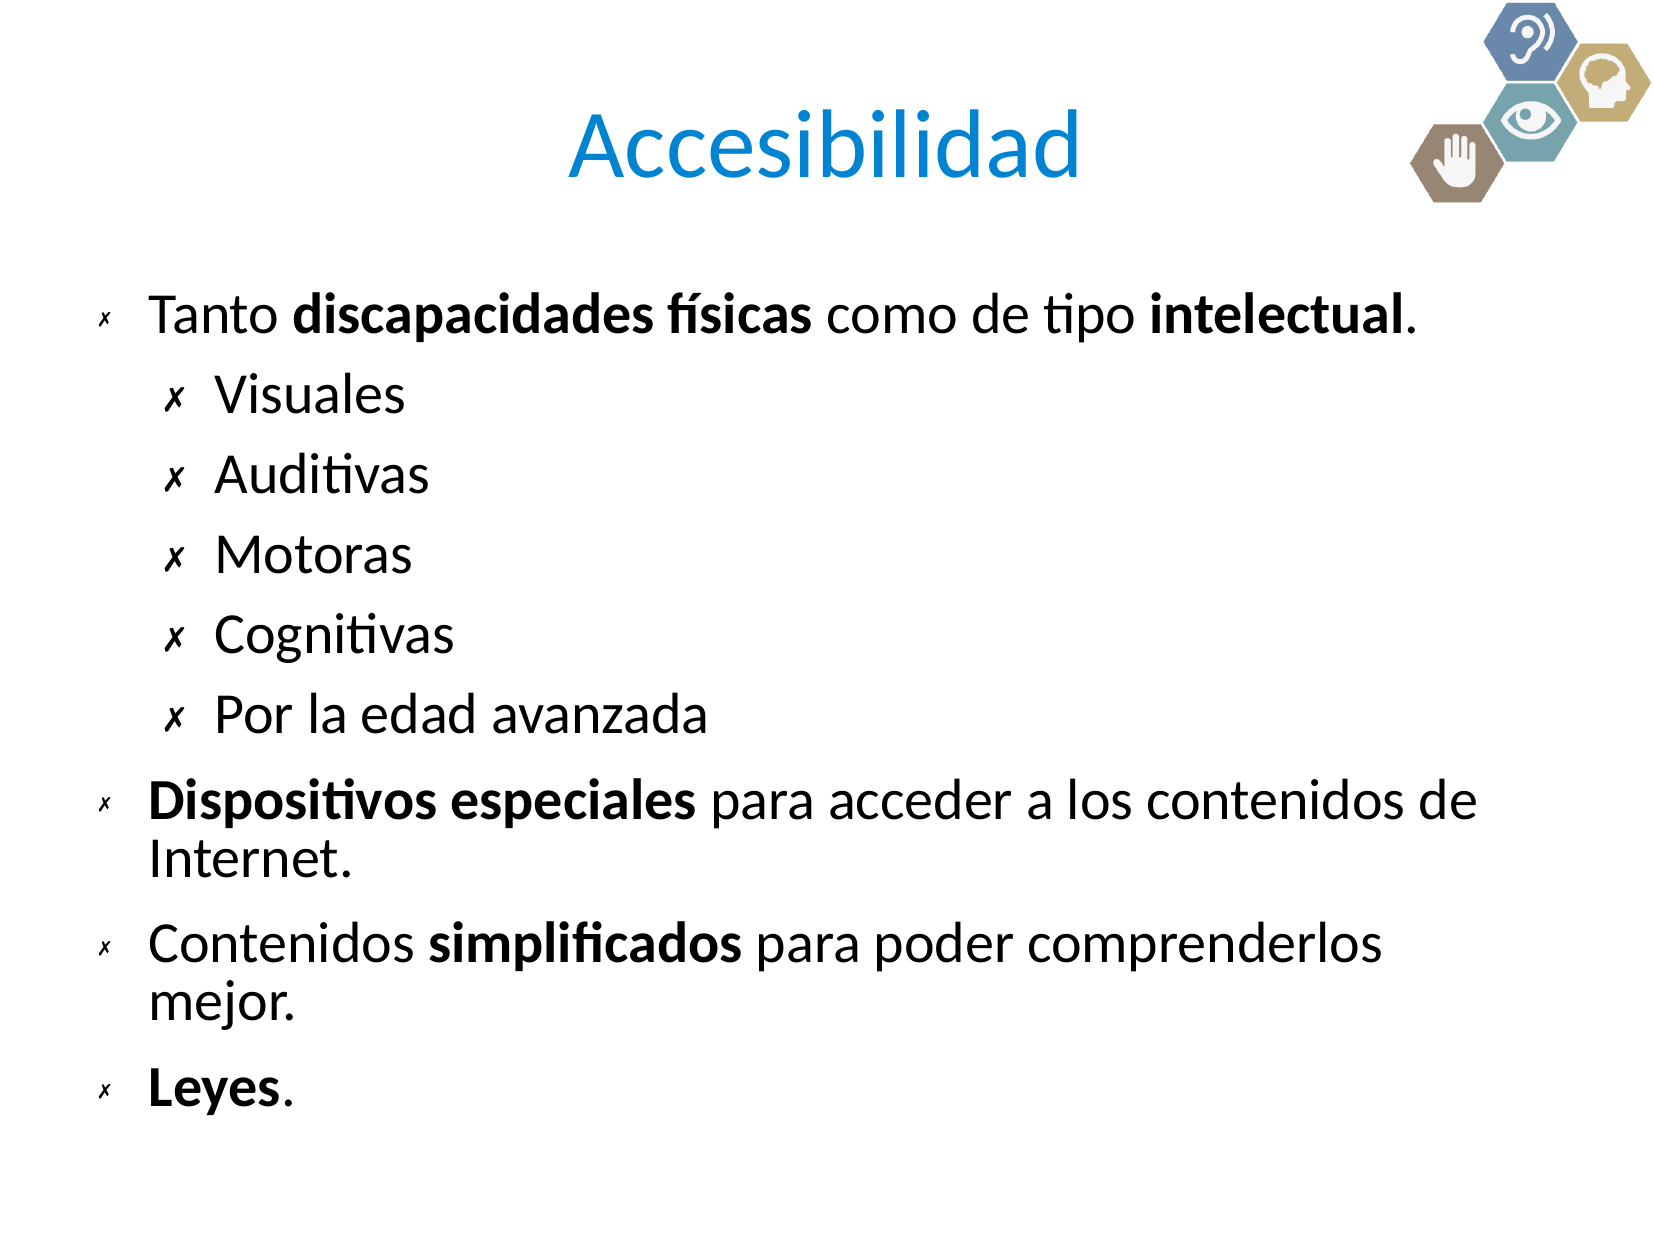

# Accesibilidad
Tanto discapacidades físicas como de tipo intelectual.
Visuales
Auditivas
Motoras
Cognitivas
Por la edad avanzada
Dispositivos especiales para acceder a los contenidos de Internet.
Contenidos simplificados para poder comprenderlos mejor.
Leyes.